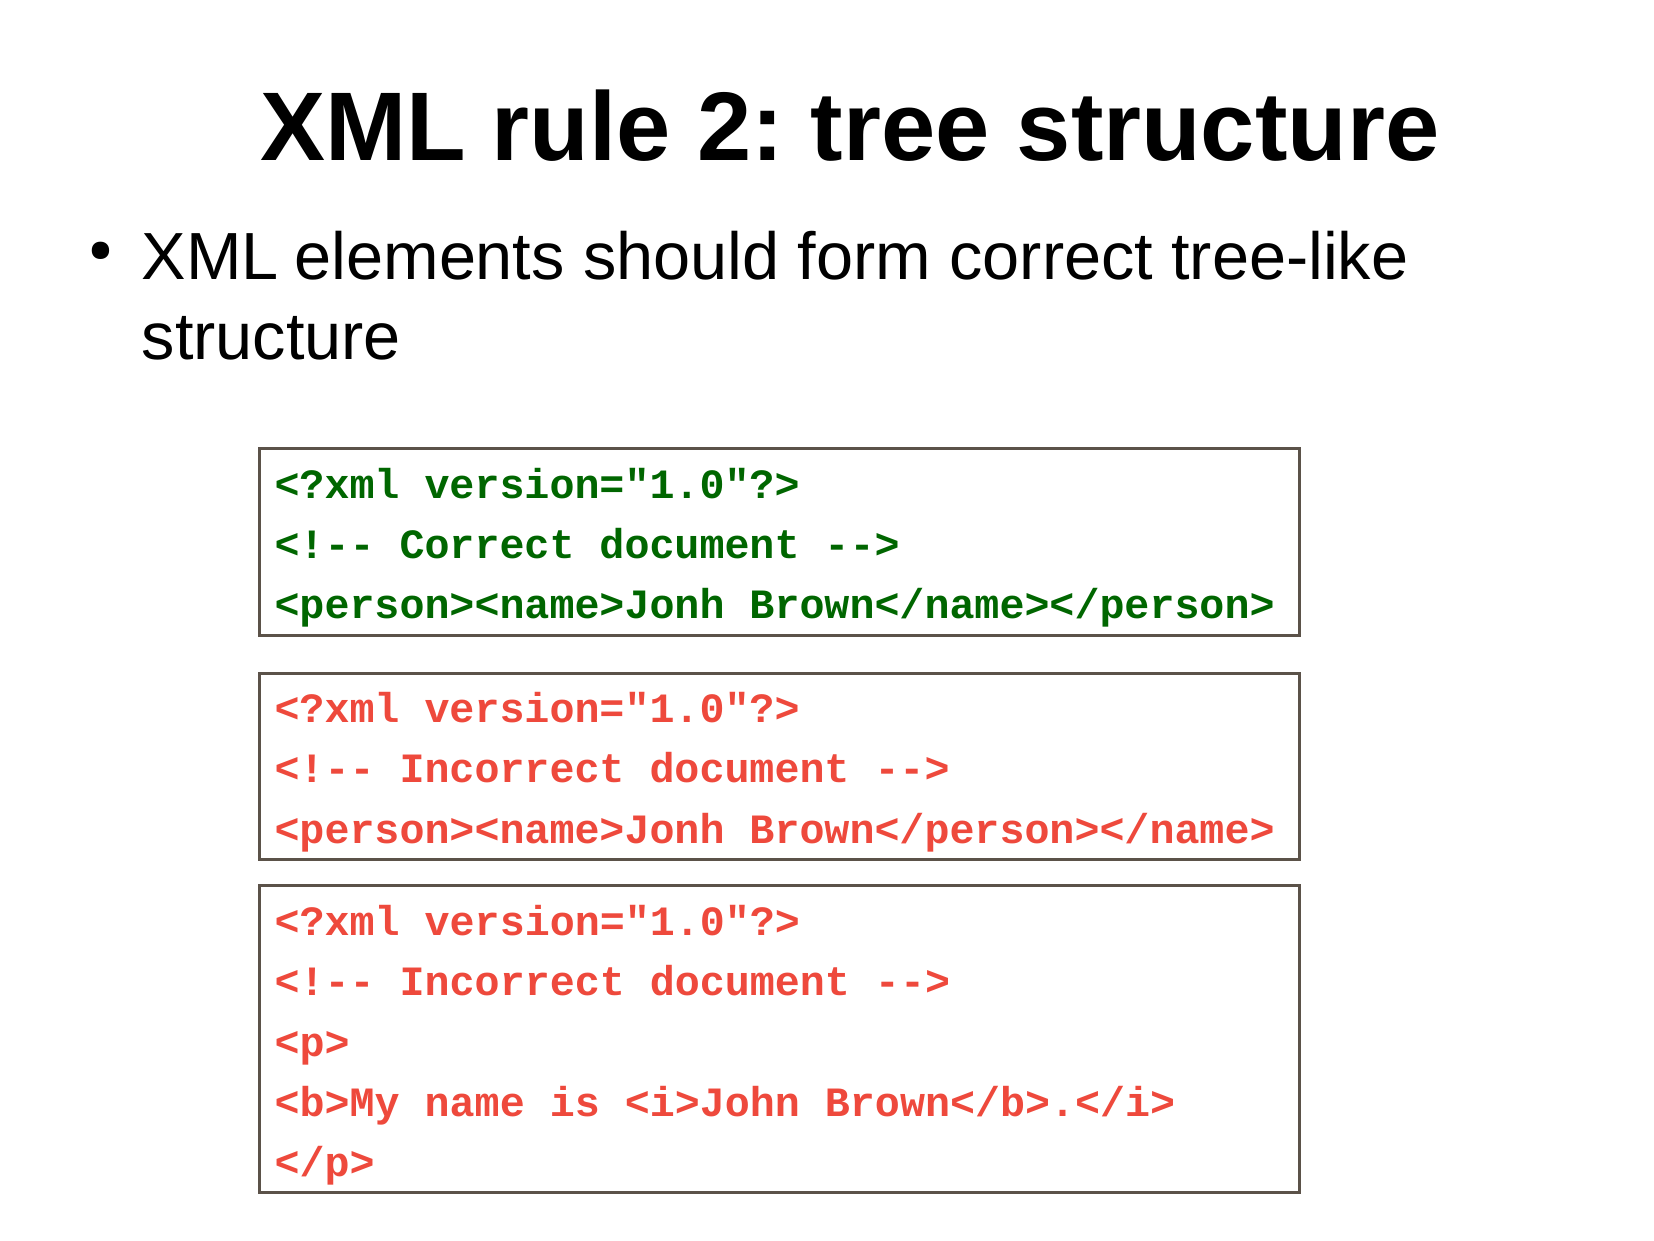

# XML rule 2: tree structure
XML elements should form correct tree-like structure
<?xml version="1.0"?>
<!-- Correct document -->
<person><name>Jonh Brown</name></person>
<?xml version="1.0"?>
<!-- Incorrect document -->
<person><name>Jonh Brown</person></name>
<?xml version="1.0"?>
<!-- Incorrect document -->
<p>
<b>My name is <i>John Brown</b>.</i>
</p>